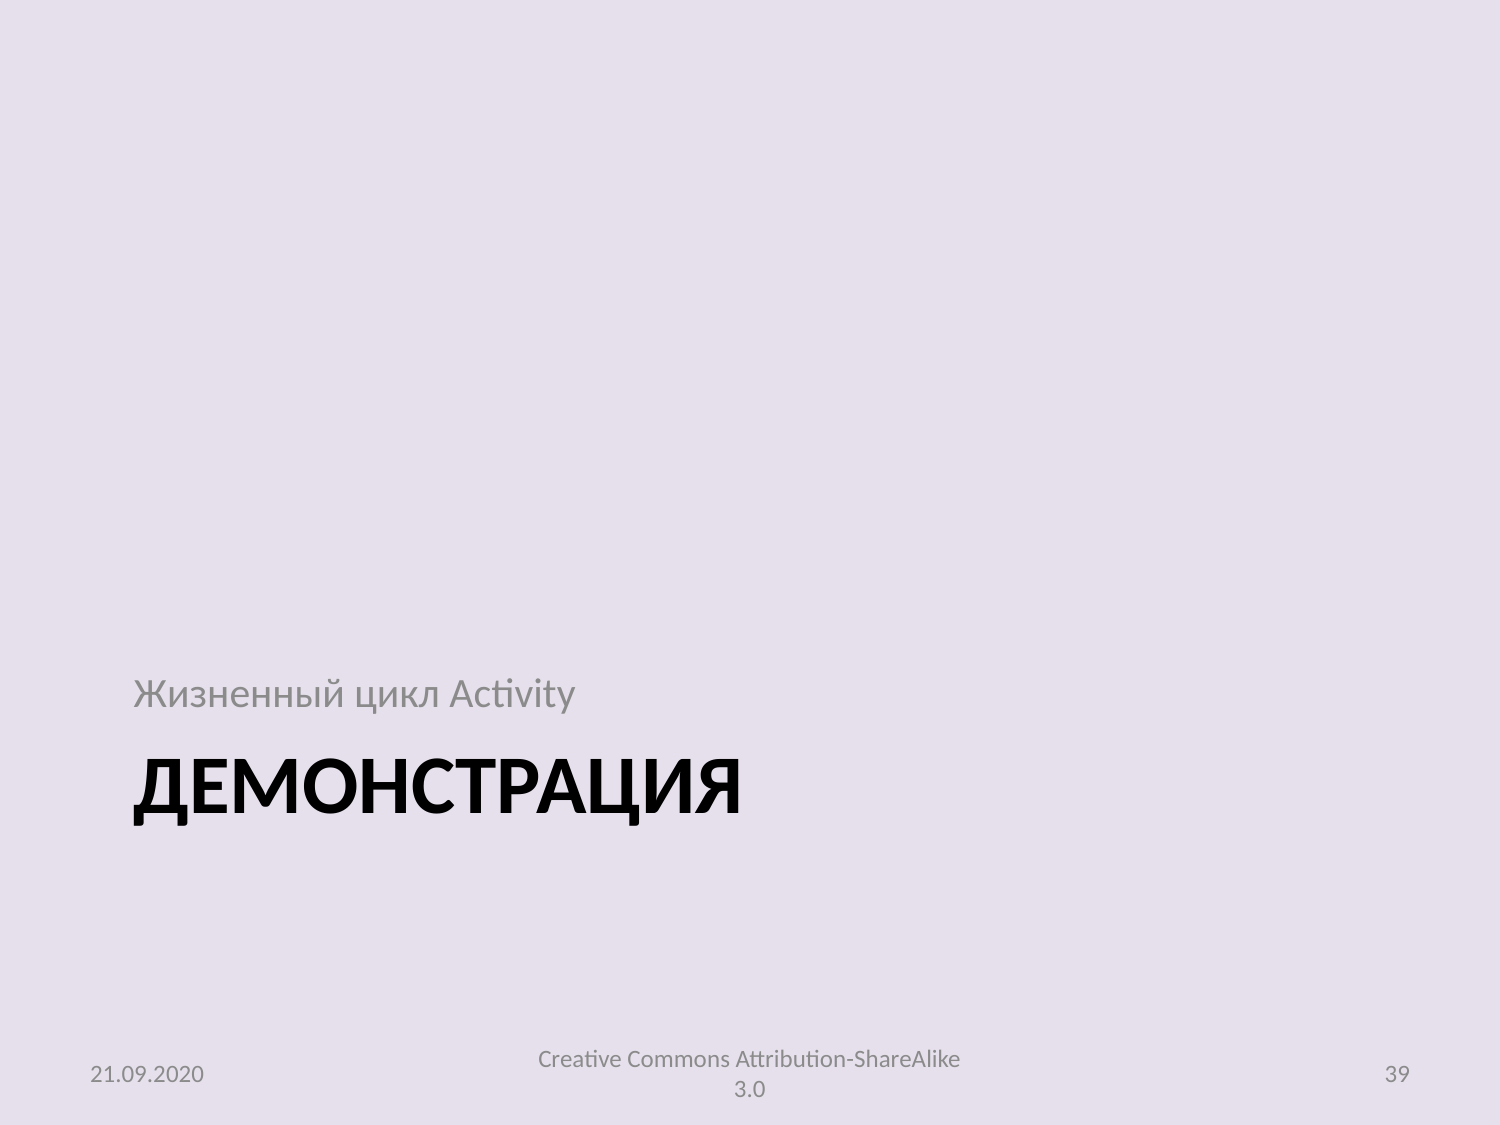

Жизненный цикл Activity
# Демонстрация
Creative Commons Attribution-ShareAlike 3.0
39